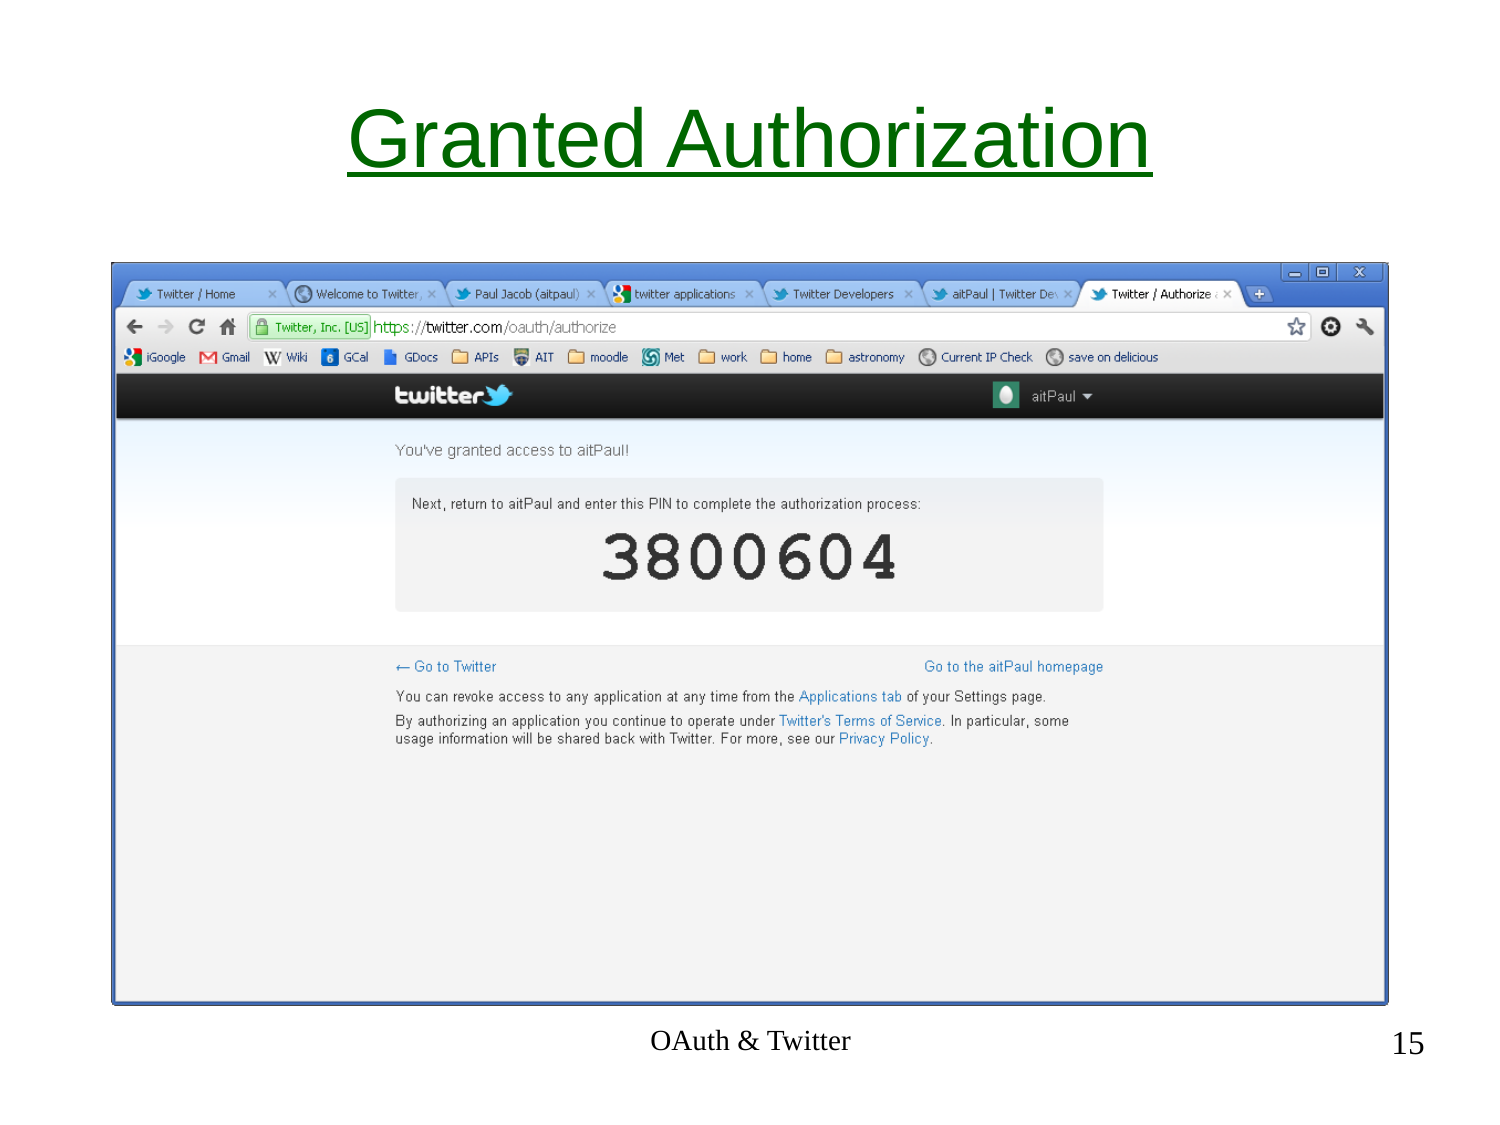

# Granted Authorization
OAuth & Twitter
15